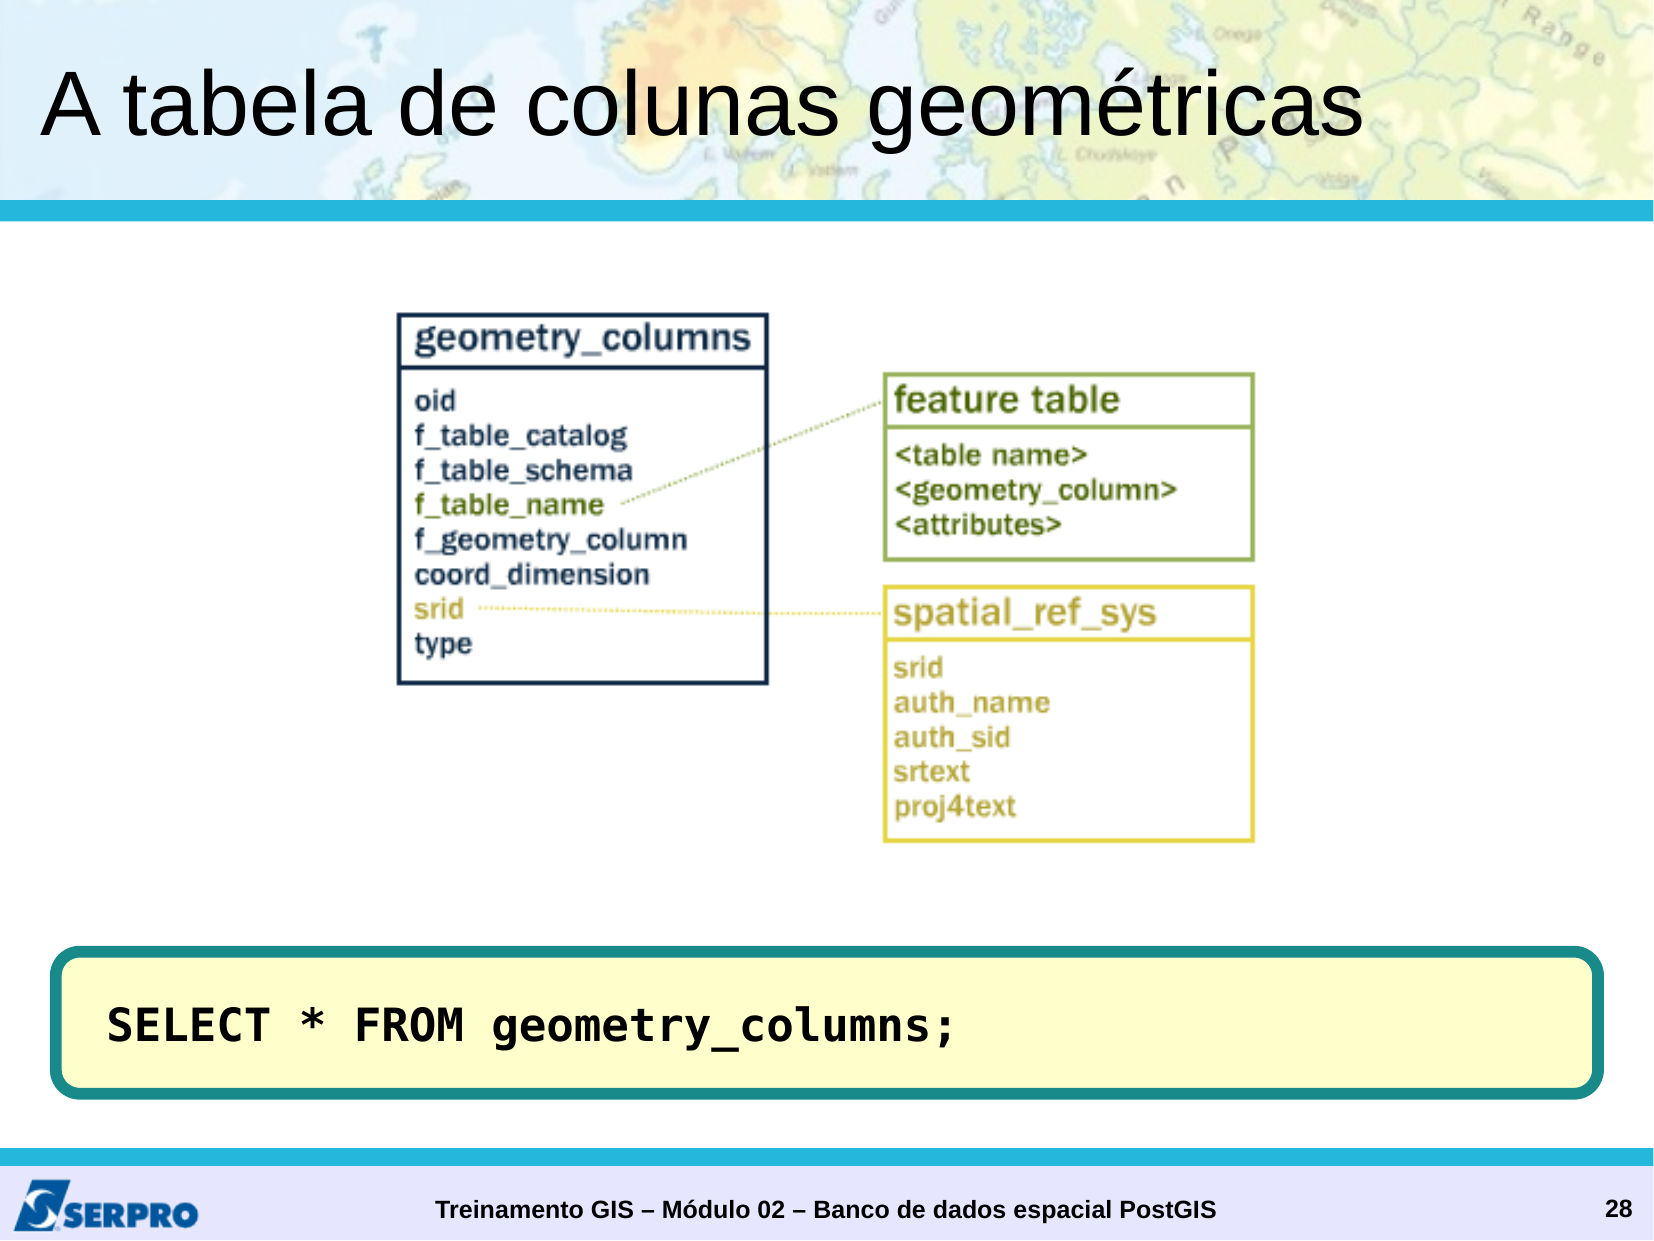

# A tabela de colunas geométricas
SELECT * FROM geometry_columns;
28
Treinamento GIS – Módulo 02 – Banco de dados espacial PostGIS